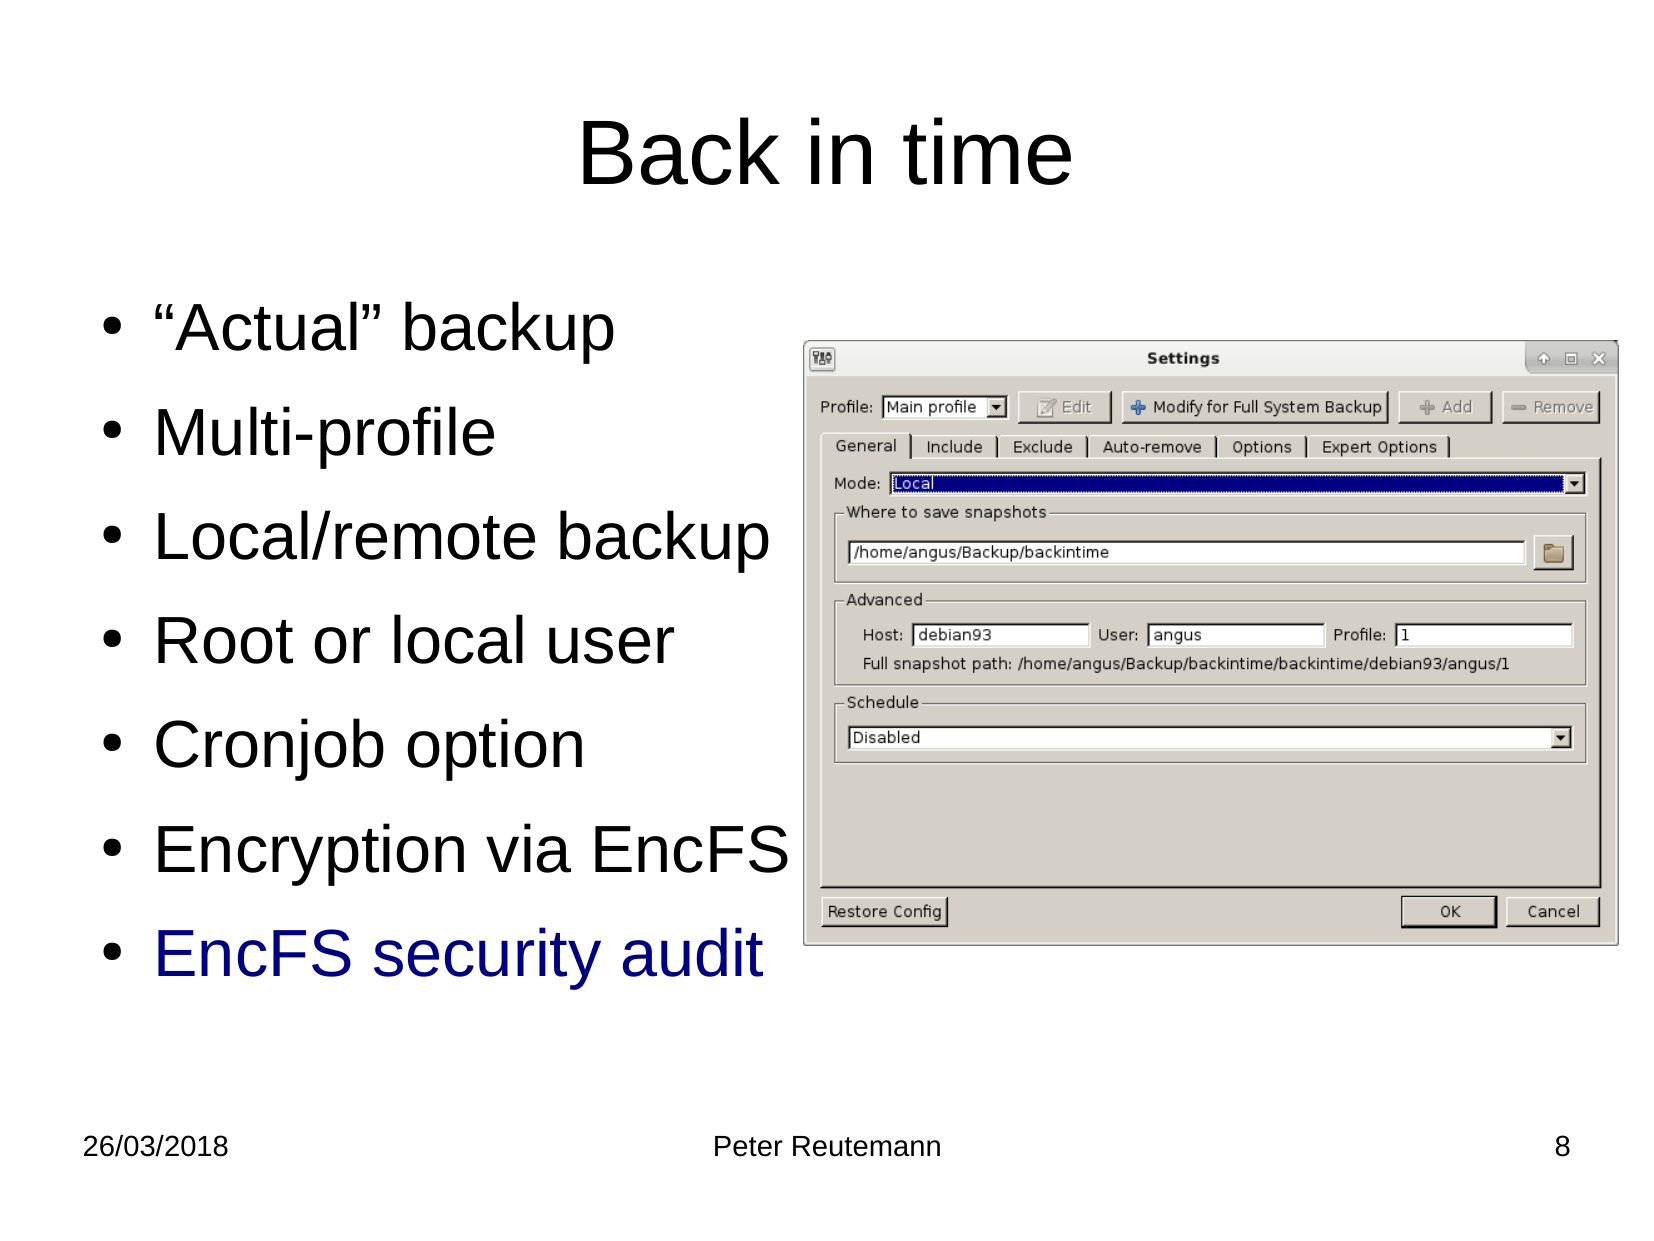

# Back in time
“Actual” backup
Multi-profile
Local/remote backup
Root or local user
Cronjob option
Encryption via EncFS
EncFS security audit
26/03/2018
Peter Reutemann
8